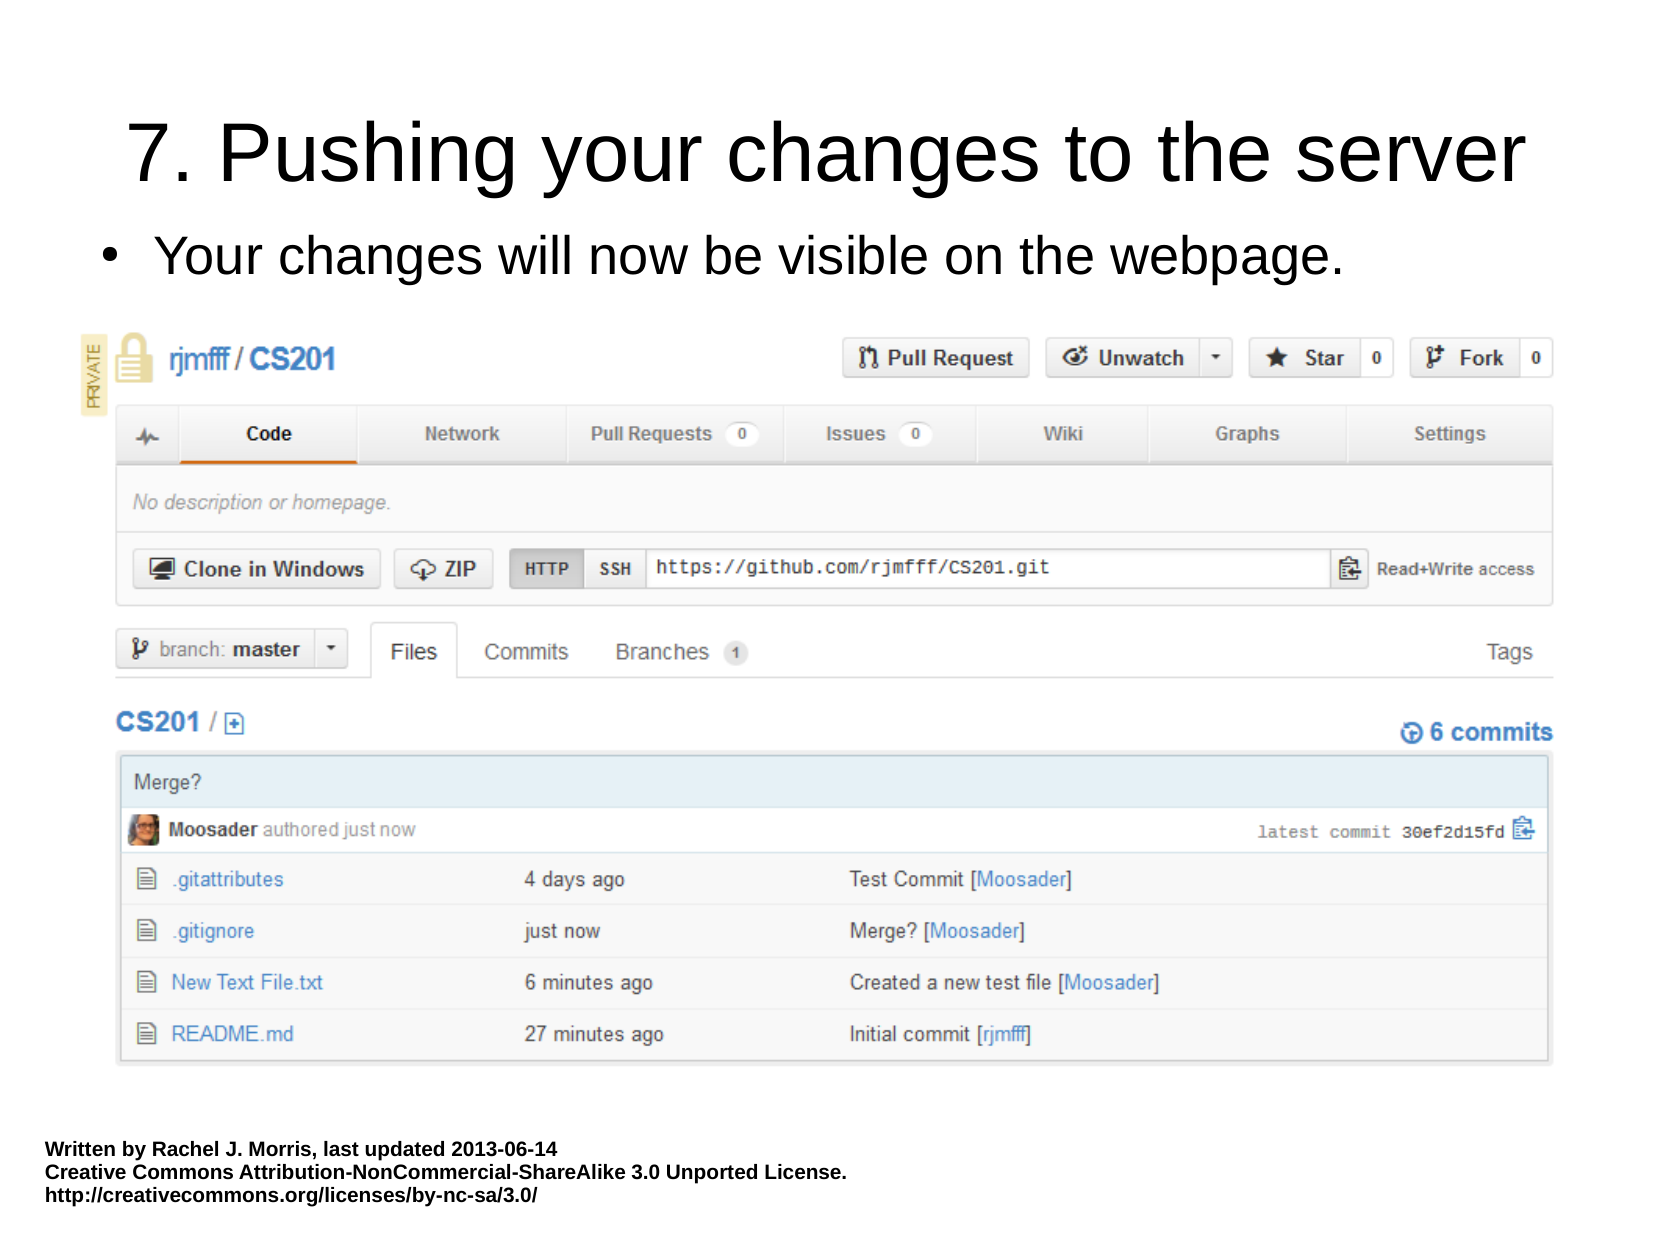

# 7. Pushing your changes to the server
Your changes will now be visible on the webpage.